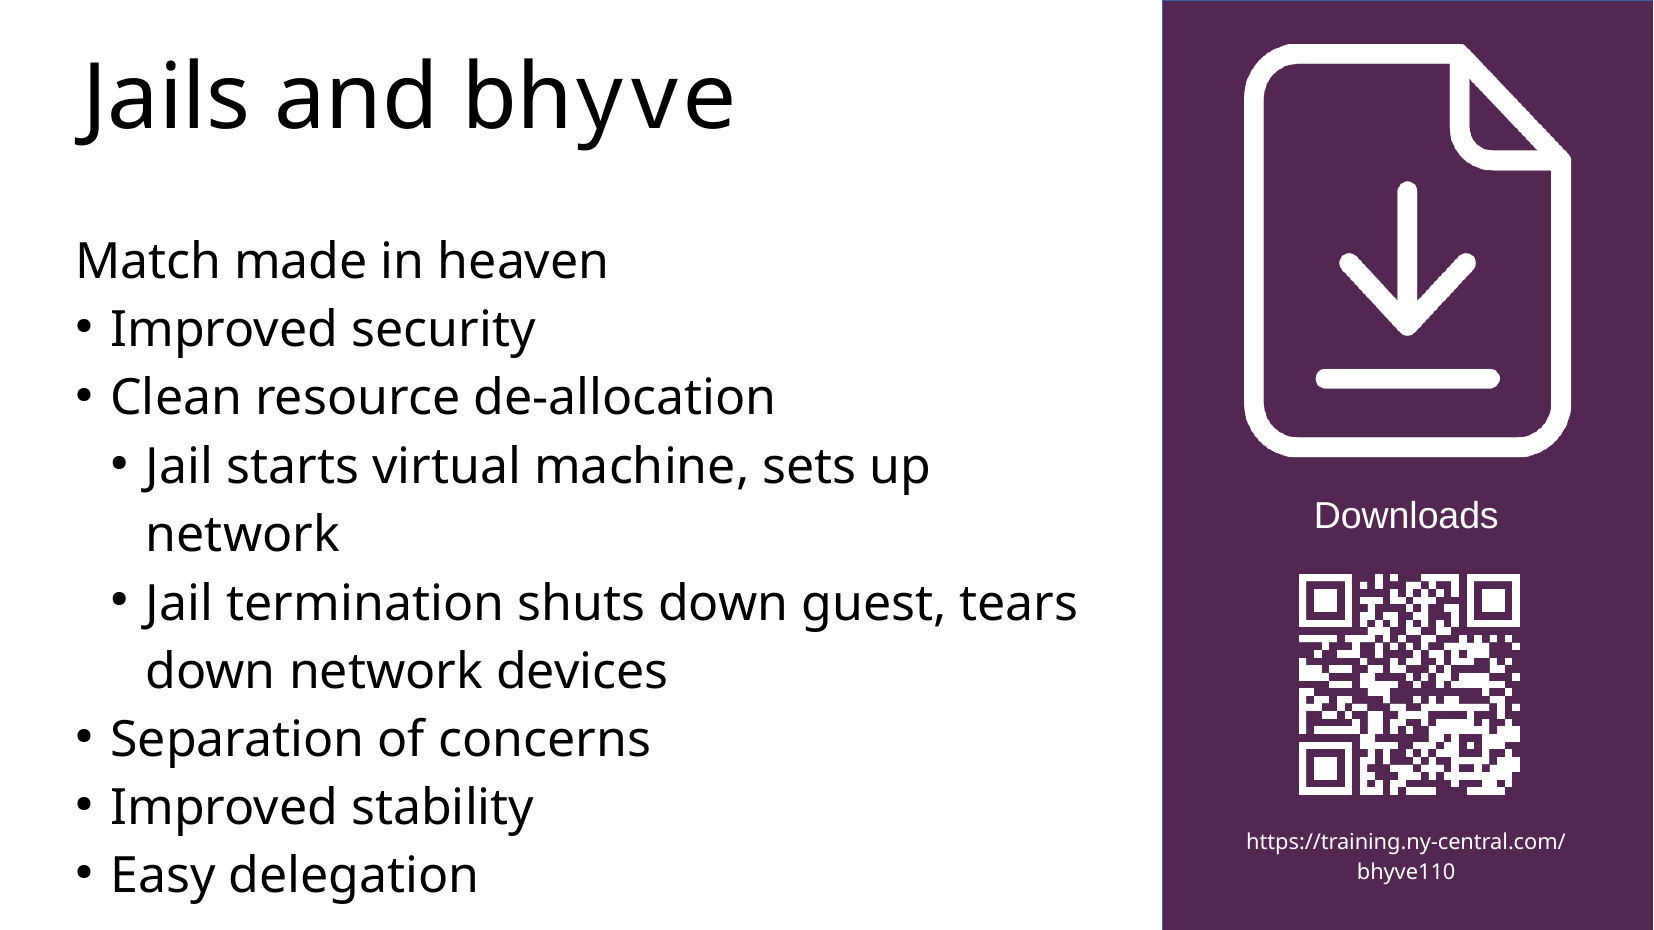

# Jails and bhyve
Match made in heaven
Improved security
Clean resource de-allocation
Jail starts virtual machine, sets up network
Jail termination shuts down guest, tears down network devices
Separation of concerns
Improved stability
Easy delegation
Downloads
https://training.ny-central.com/bhyve110